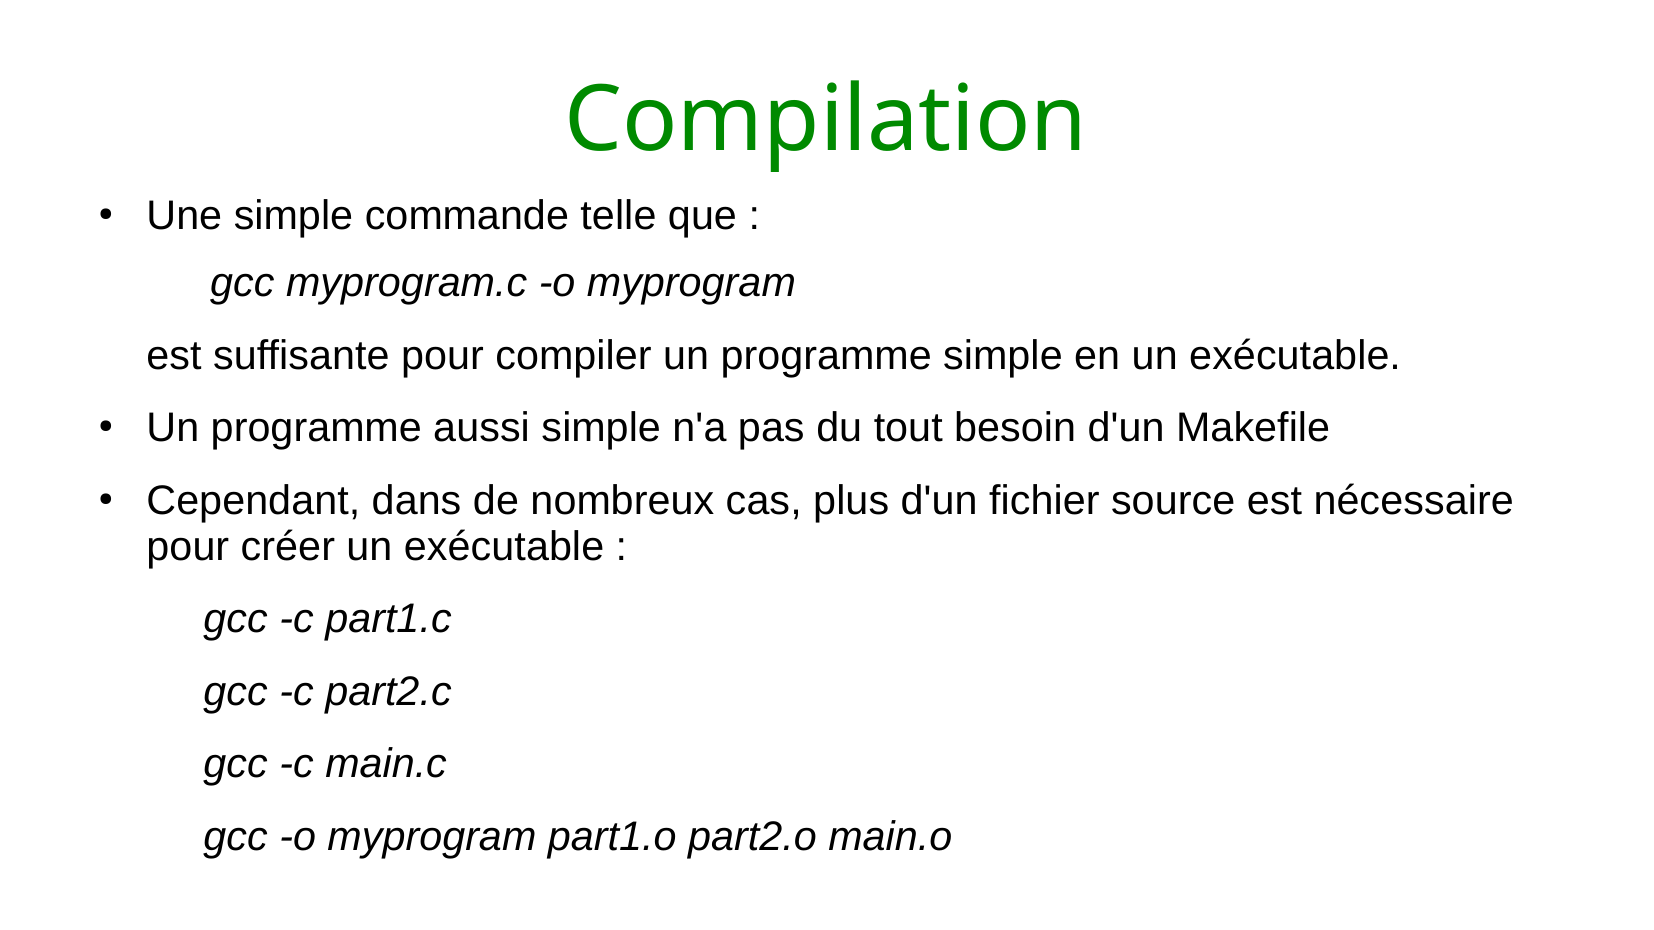

# Compilation
Une simple commande telle que :
gcc myprogram.c -o myprogram
est suffisante pour compiler un programme simple en un exécutable.
Un programme aussi simple n'a pas du tout besoin d'un Makefile
Cependant, dans de nombreux cas, plus d'un fichier source est nécessaire pour créer un exécutable :
 	gcc -c part1.c
 	gcc -c part2.c
 	gcc -c main.c
 	gcc -o myprogram part1.o part2.o main.o